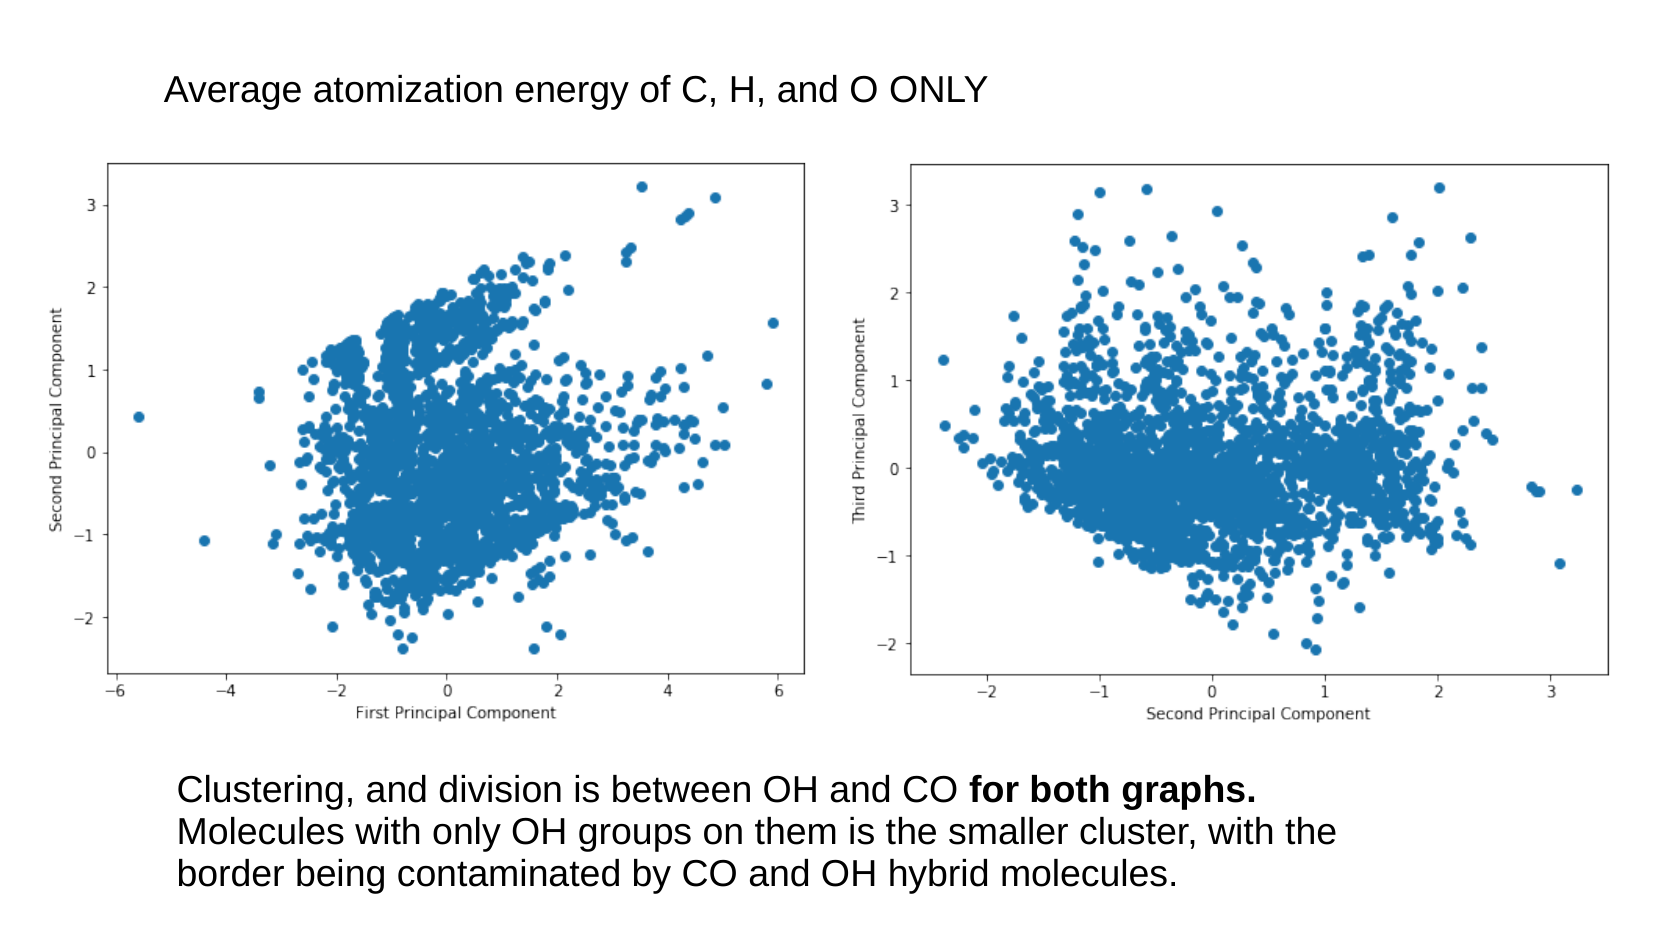

Average atomization energy of C, H, and O ONLY
Clustering, and division is between OH and CO for both graphs. Molecules with only OH groups on them is the smaller cluster, with the border being contaminated by CO and OH hybrid molecules.